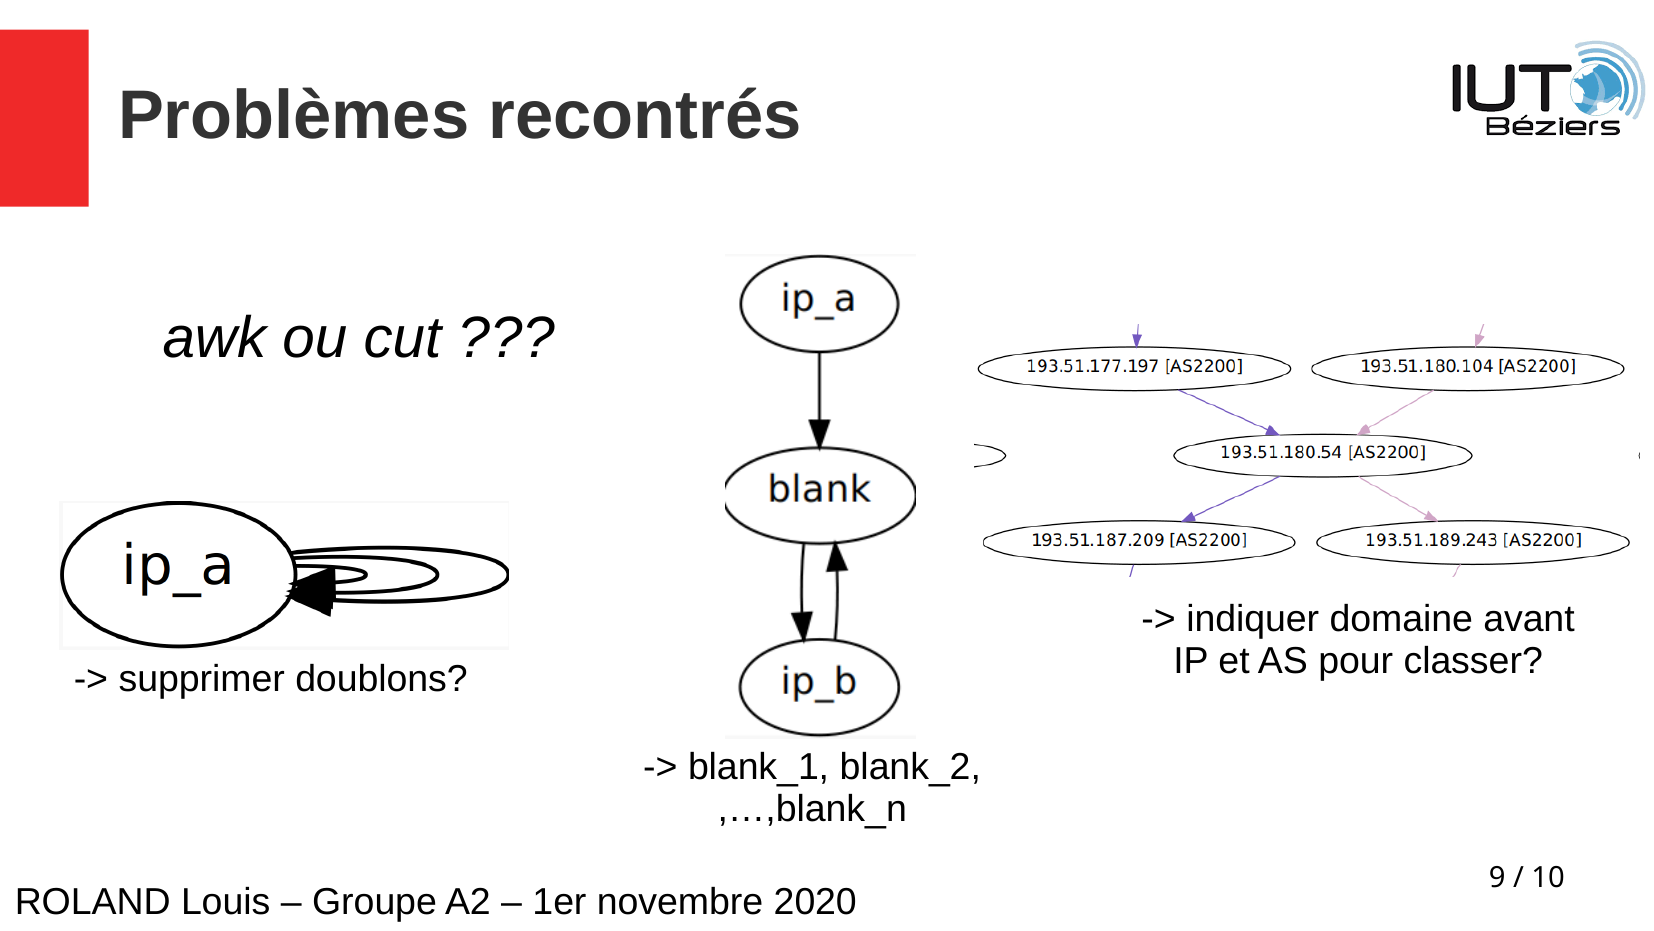

# Problèmes recontrés
awk ou cut ???
-> indiquer domaine avant
IP et AS pour classer?
-> supprimer doublons?
-> blank_1, blank_2,
,…,blank_n
9
ROLAND Louis – Groupe A2 – 1er novembre 2020